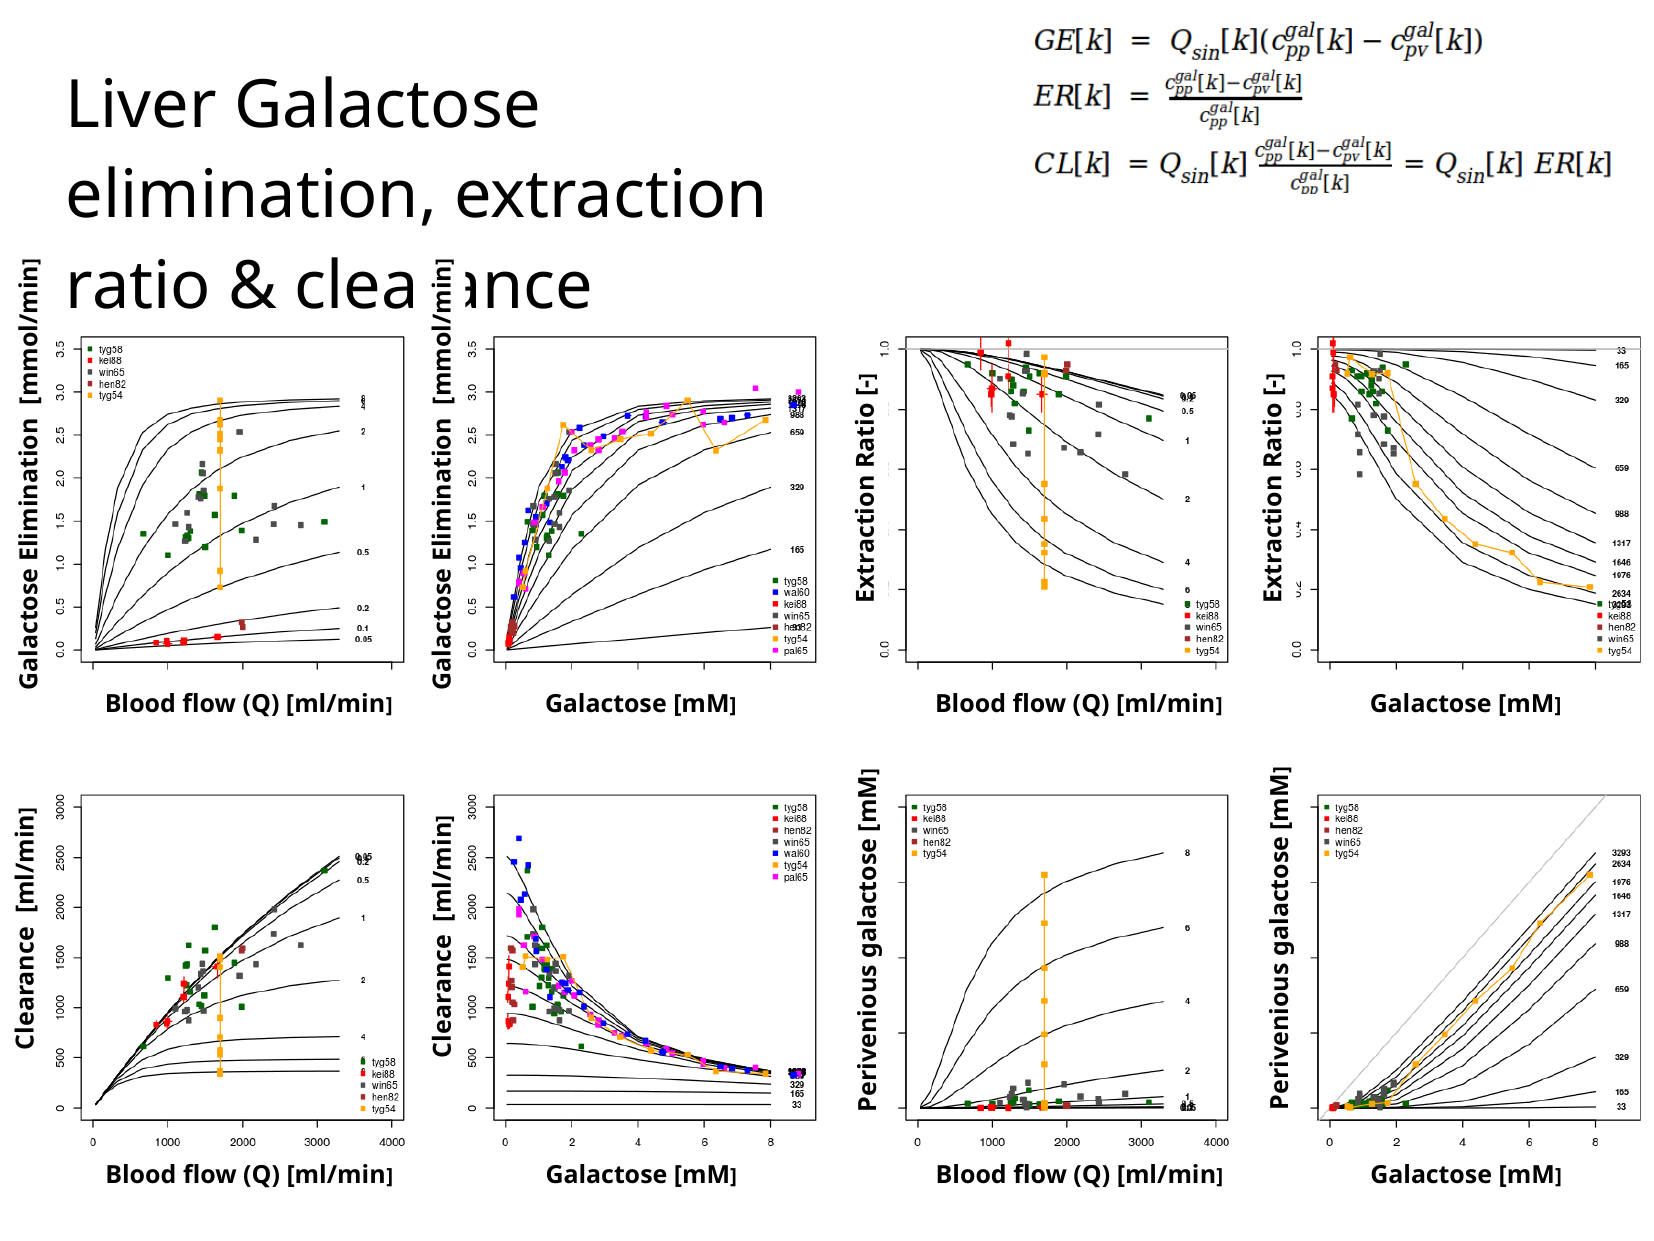

# Liver Galactose elimination, extraction ratio & clearance
Galactose Elimination [mmol/min]
Galactose Elimination [mmol/min]
Extraction Ratio [-]
Extraction Ratio [-]
Blood flow (Q) [ml/min]
Galactose [mM]
Blood flow (Q) [ml/min]
Galactose [mM]
Clearance [ml/min]
Clearance [ml/min]
Perivenious galactose [mM]
Perivenious galactose [mM]
Blood flow (Q) [ml/min]
Galactose [mM]
Blood flow (Q) [ml/min]
Galactose [mM]